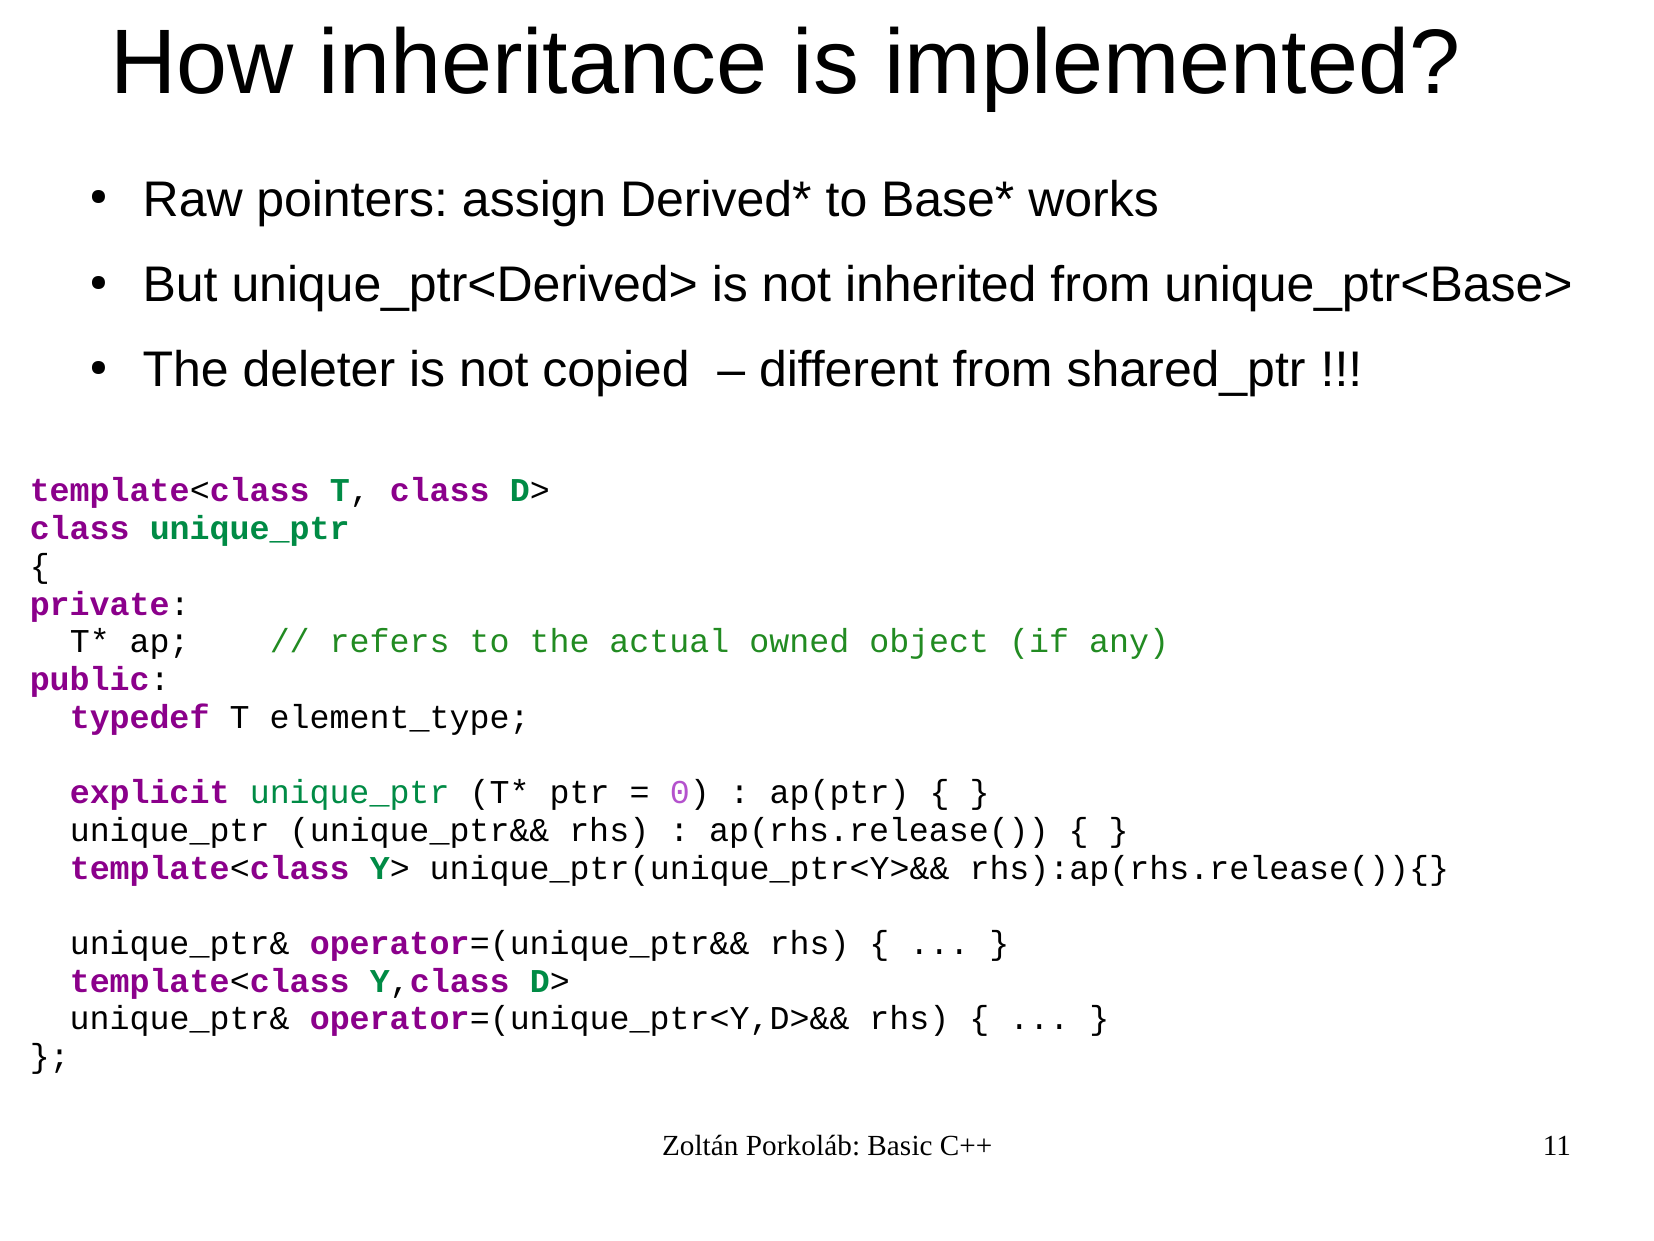

# How inheritance is implemented?
Raw pointers: assign Derived* to Base* works
But unique_ptr<Derived> is not inherited from unique_ptr<Base>
The deleter is not copied – different from shared_ptr !!!
template<class T, class D>
class unique_ptr
{
private:
 T* ap; // refers to the actual owned object (if any)
public:
 typedef T element_type;
 explicit unique_ptr (T* ptr = 0) : ap(ptr) { }
 unique_ptr (unique_ptr&& rhs) : ap(rhs.release()) { }
 template<class Y> unique_ptr(unique_ptr<Y>&& rhs):ap(rhs.release()){}
 unique_ptr& operator=(unique_ptr&& rhs) { ... }
 template<class Y,class D>
 unique_ptr& operator=(unique_ptr<Y,D>&& rhs) { ... }
};
Zoltán Porkoláb: Basic C++
11